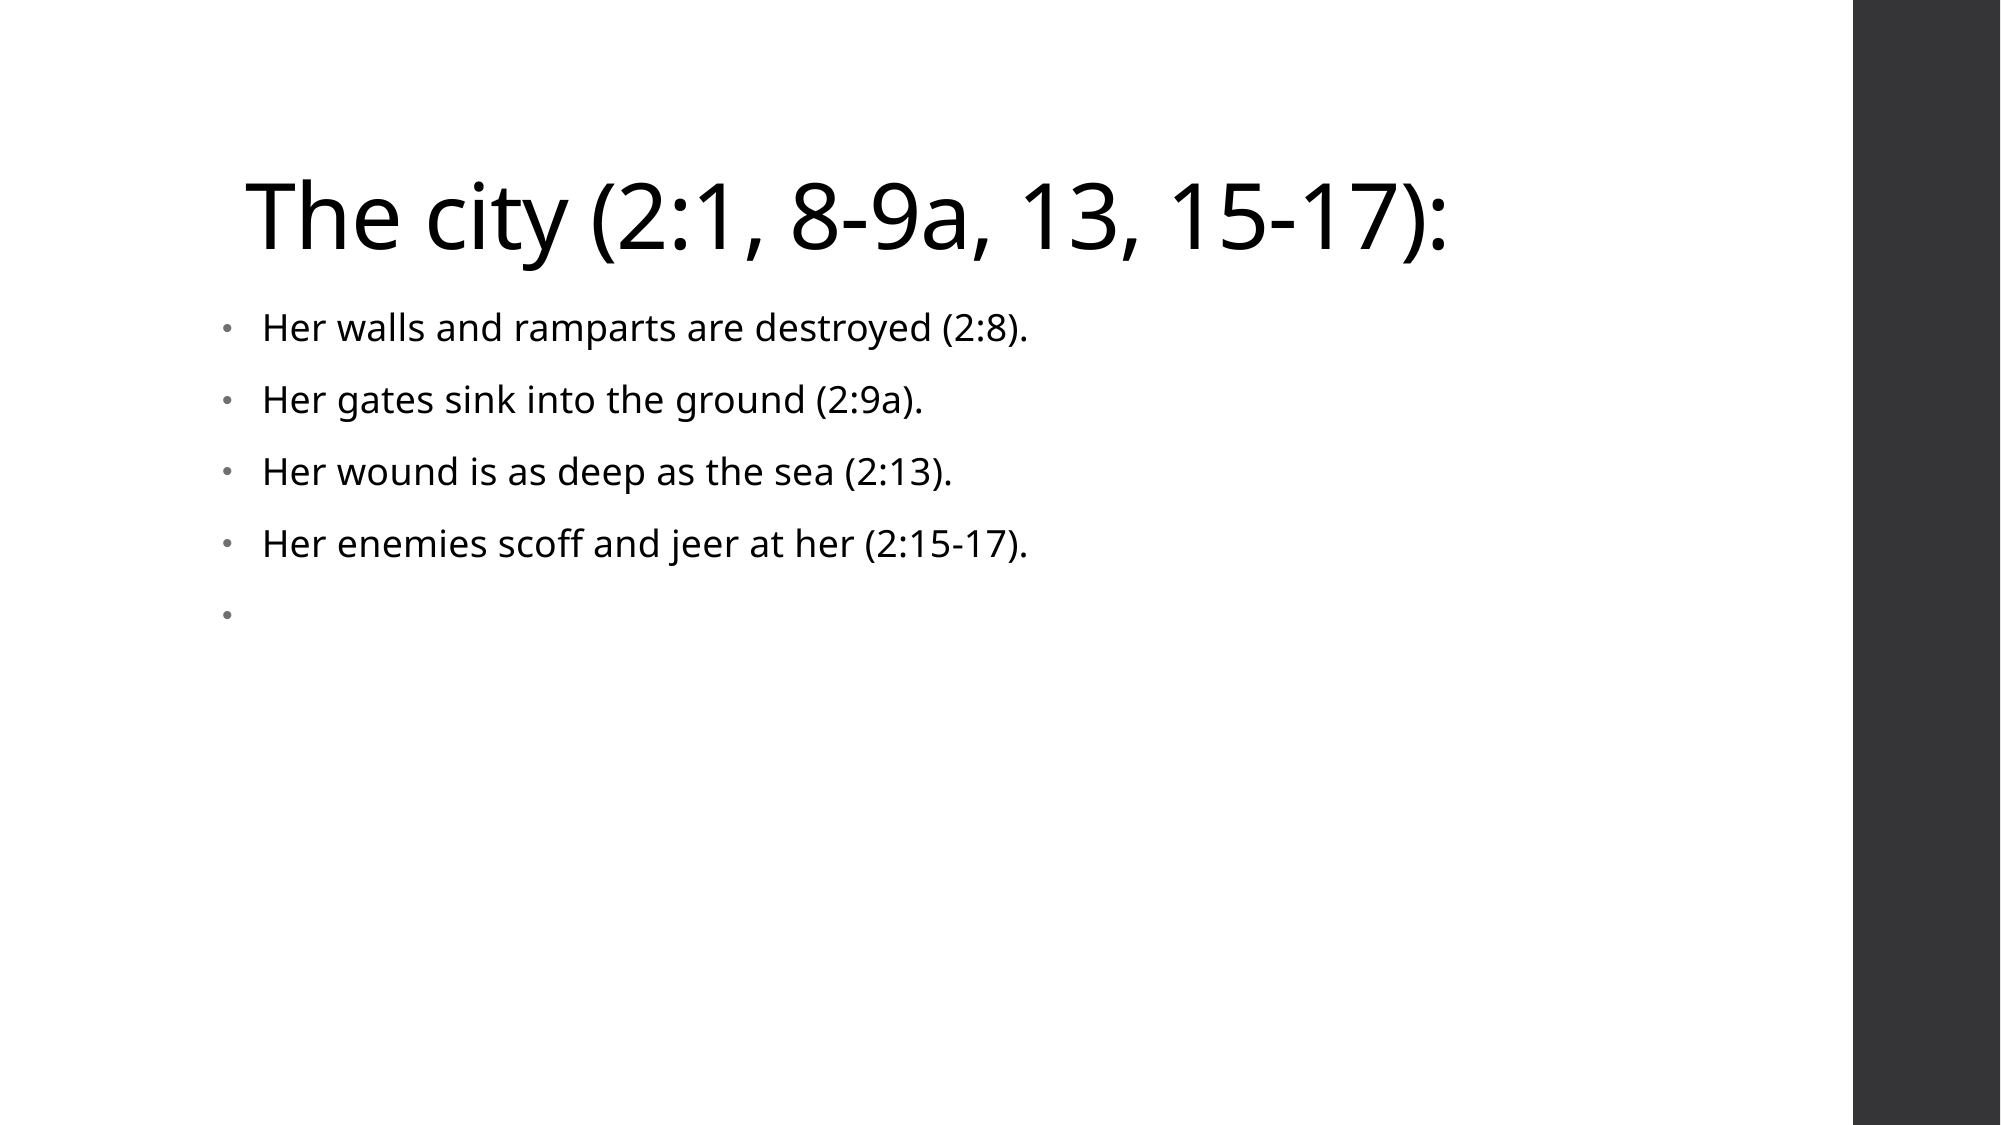

# The city (2:1, 8-9a, 13, 15-17):
 Her walls and ramparts are destroyed (2:8).
 Her gates sink into the ground (2:9a).
 Her wound is as deep as the sea (2:13).
 Her enemies scoff and jeer at her (2:15-17).